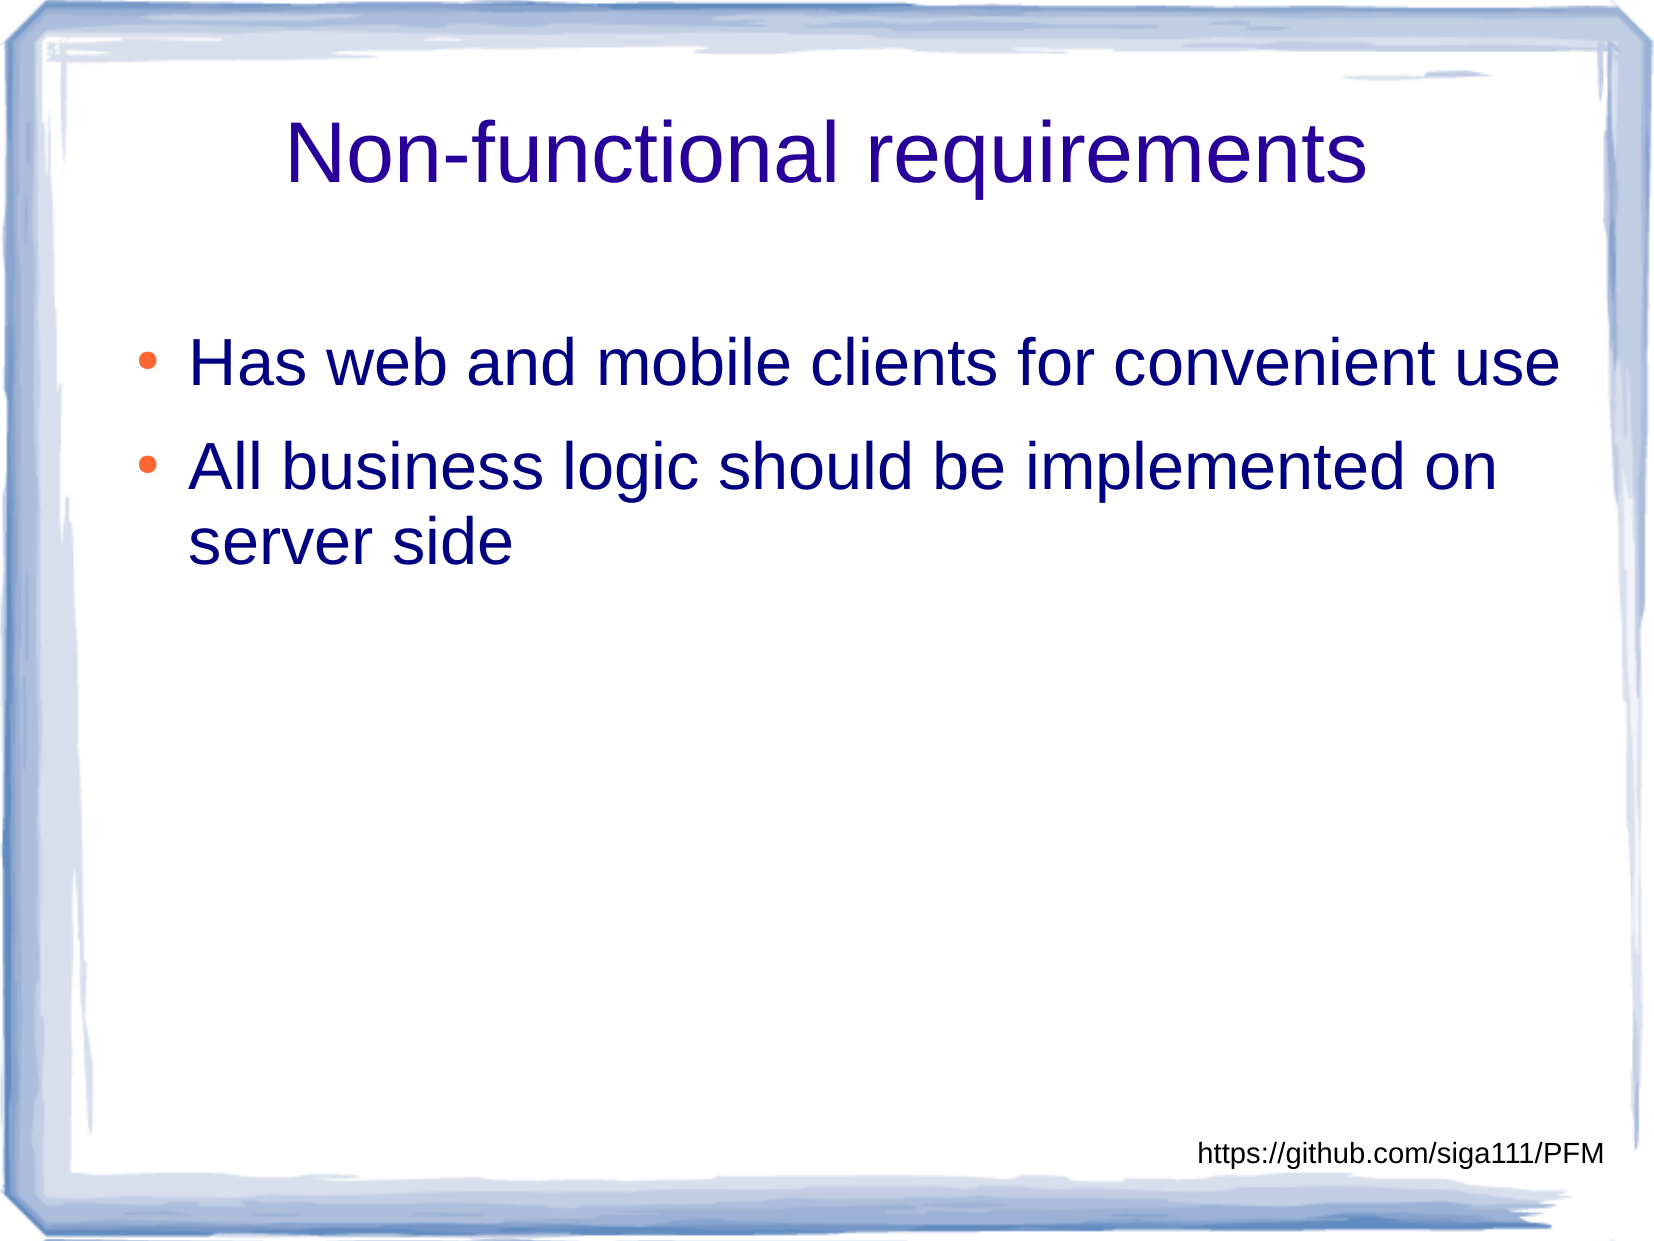

# Non-functional requirements
Has web and mobile clients for convenient use
All business logic should be implemented on server side